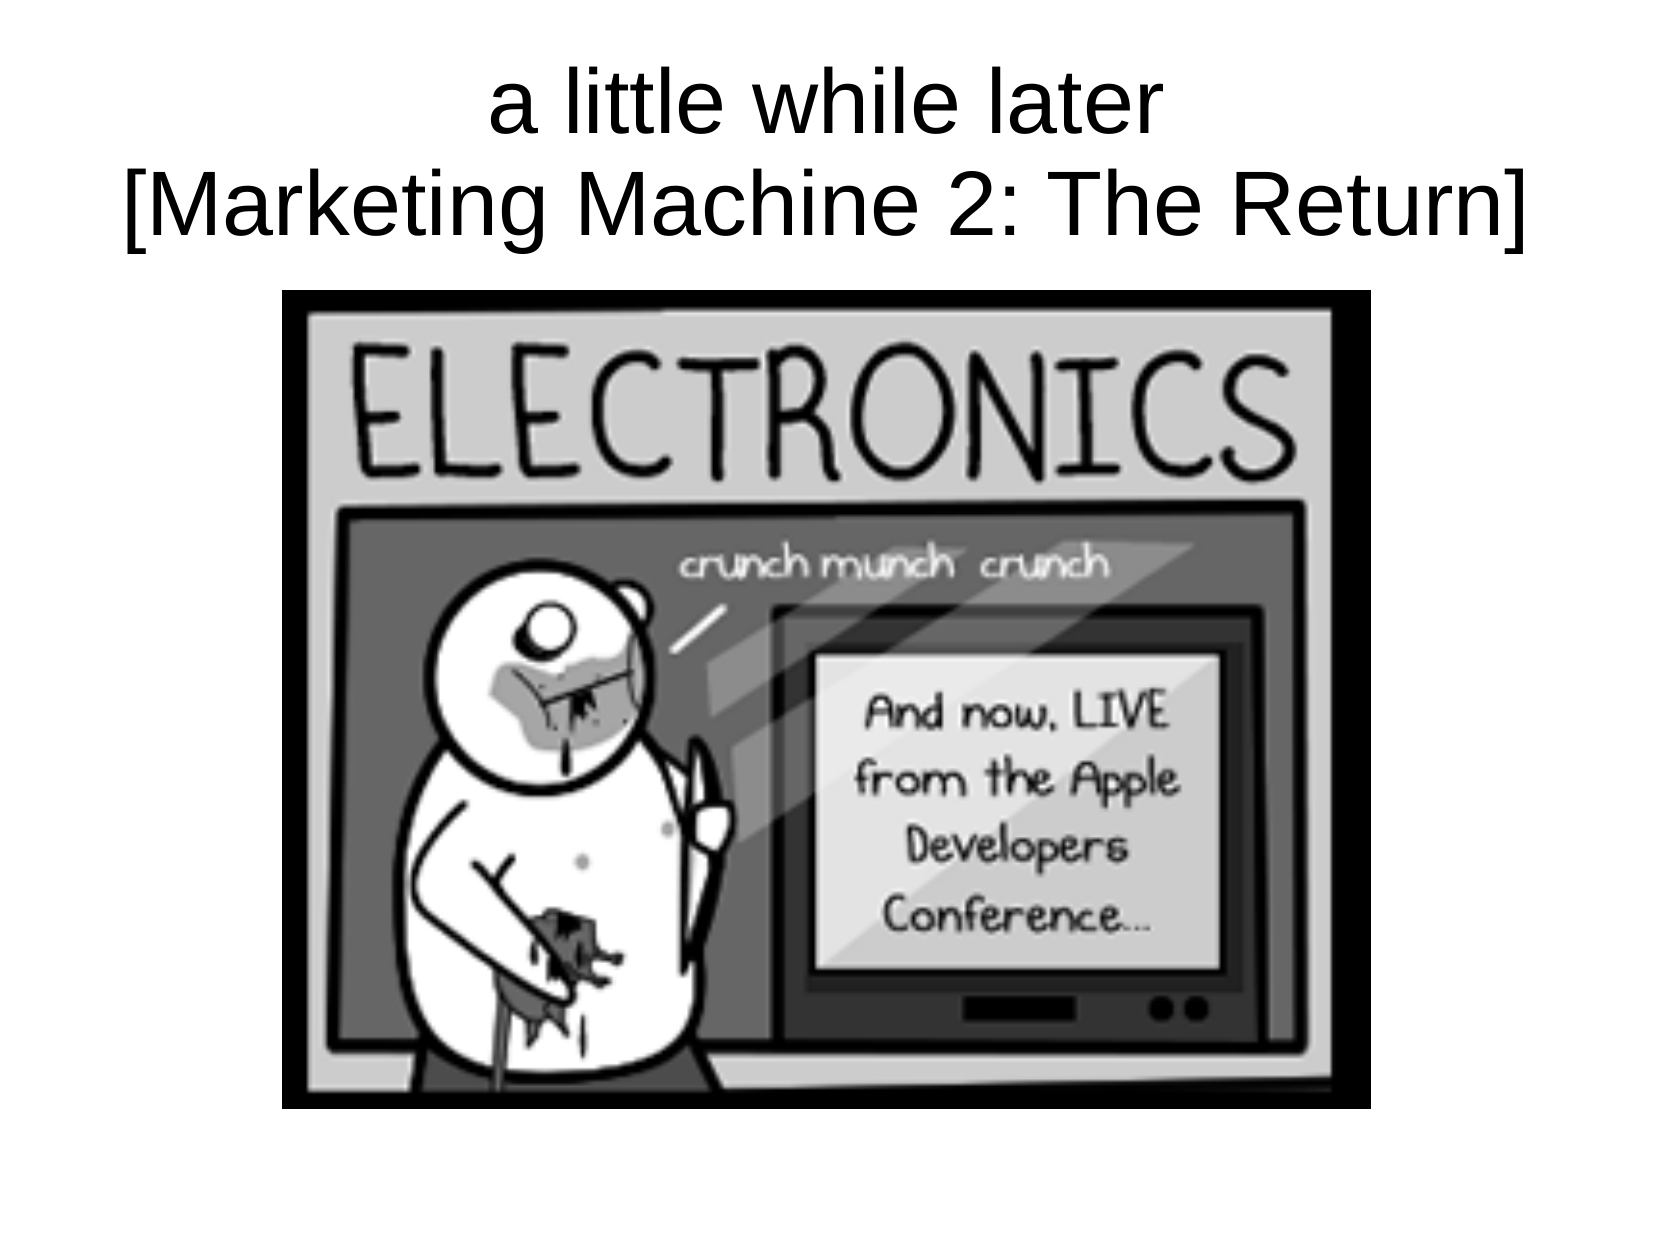

# a little while later [Marketing Machine 2: The Return]